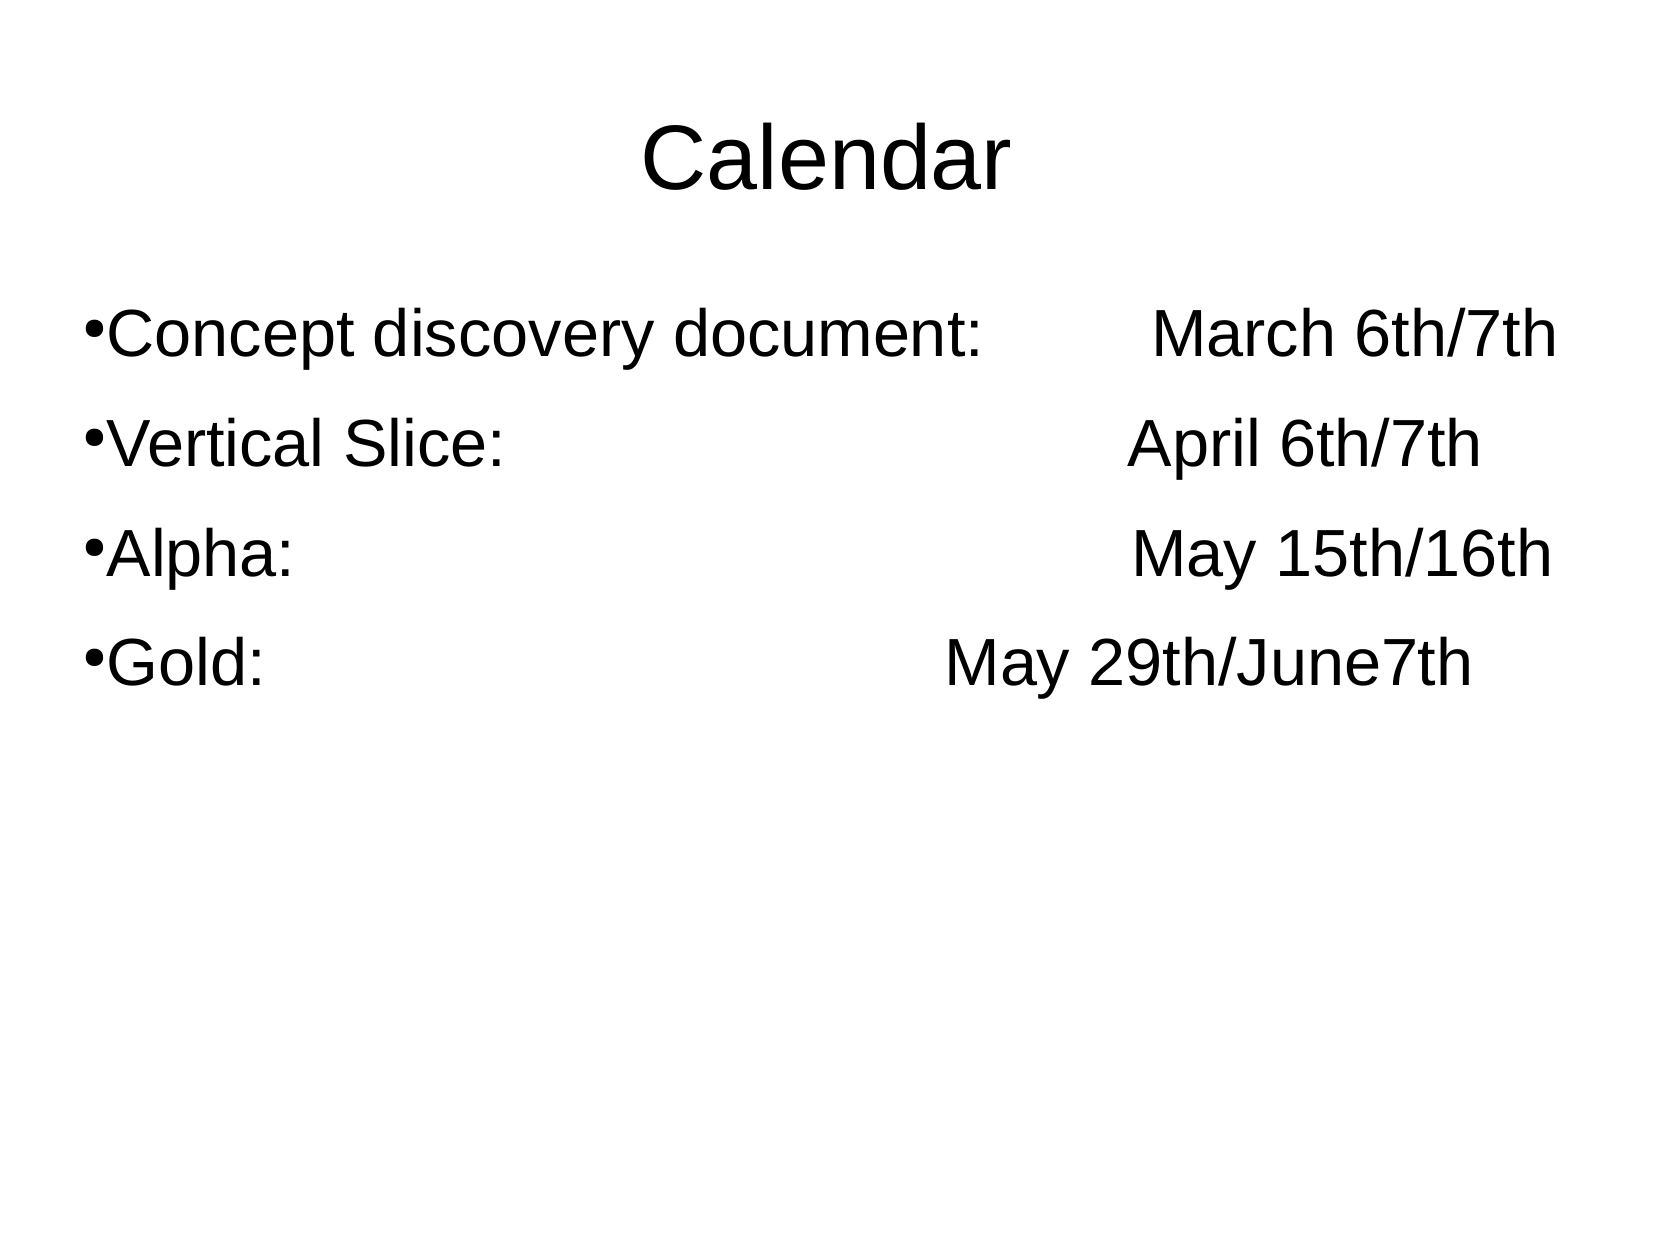

# Calendar
Concept discovery document:		 March 6th/7th
Vertical Slice: 								 April 6th/7th
Alpha: 										 May 15th/16th
Gold:									 May 29th/June7th